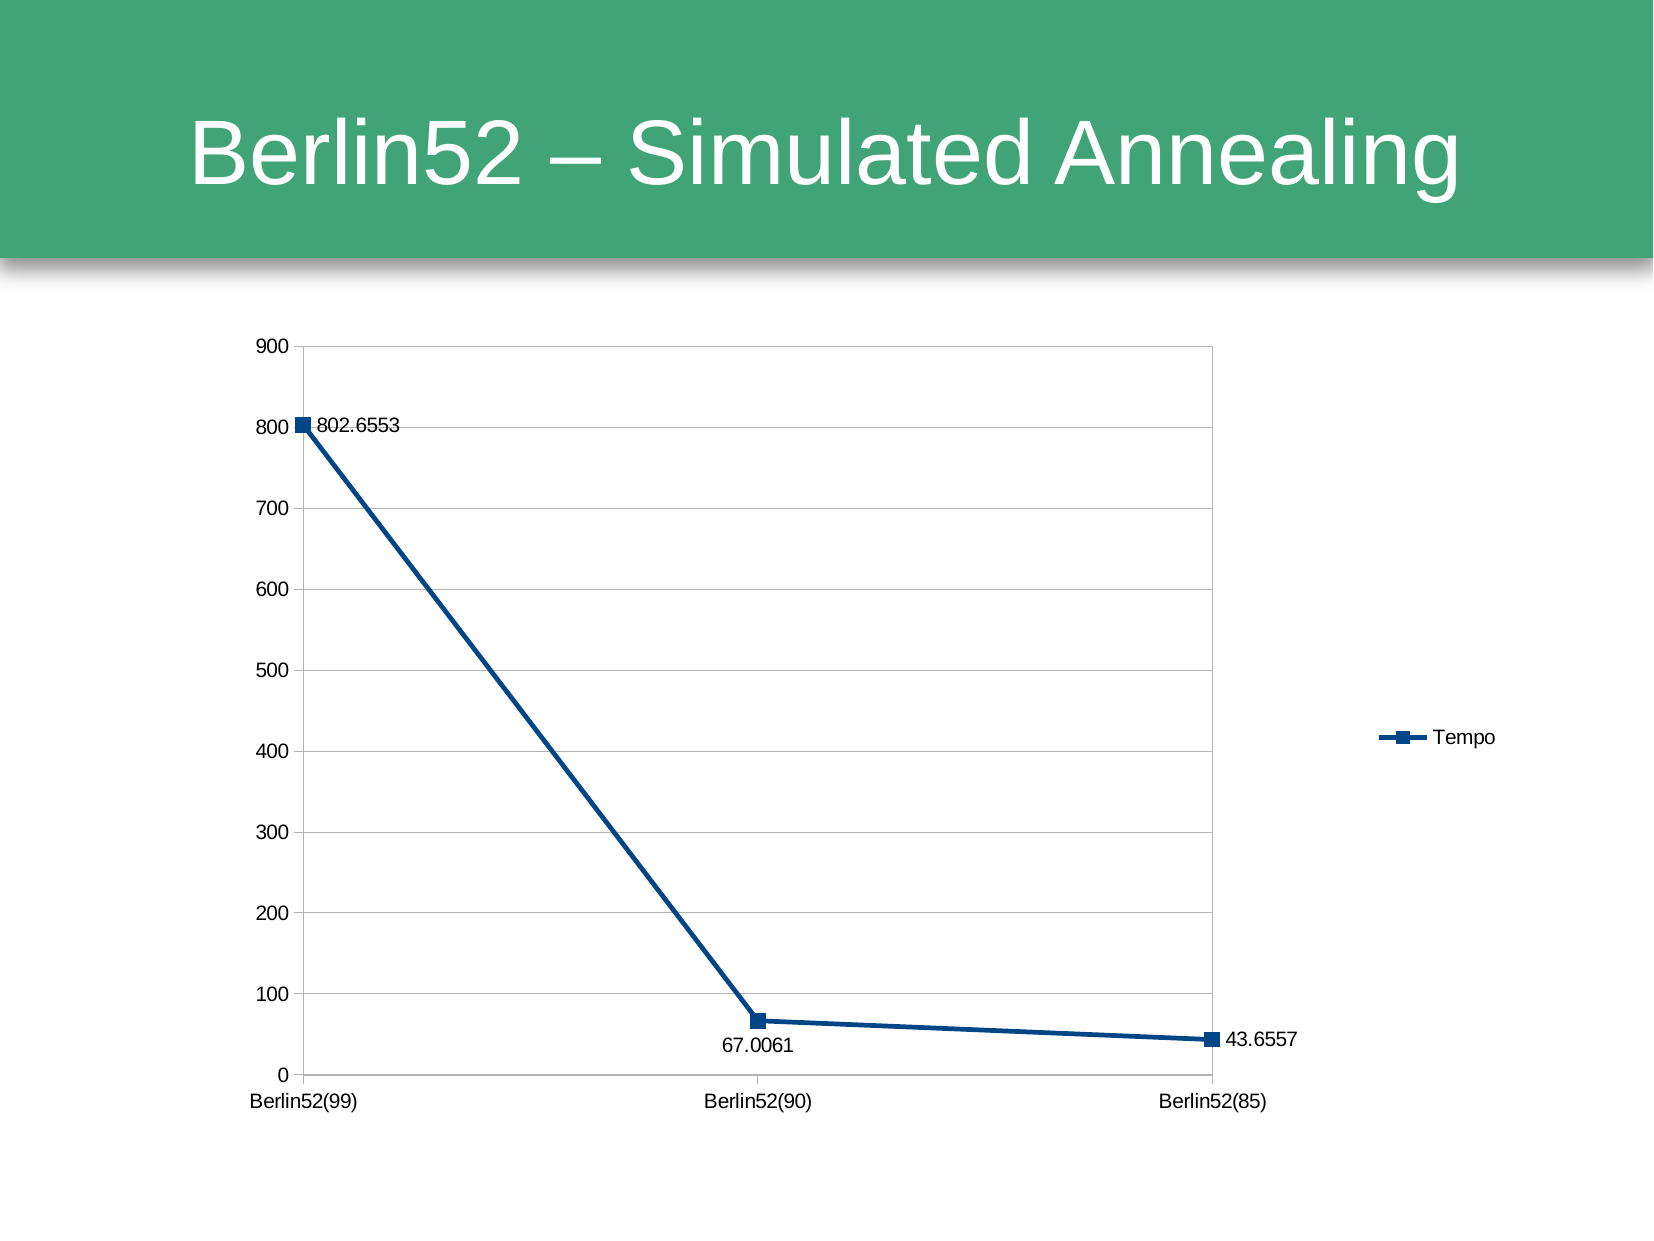

# Berlin52 – Simulated Annealing
### Chart
| Category | Tempo |
|---|---|
| Berlin52(99) | 802.6553 |
| Berlin52(90) | 67.0061 |
| Berlin52(85) | 43.6557 |